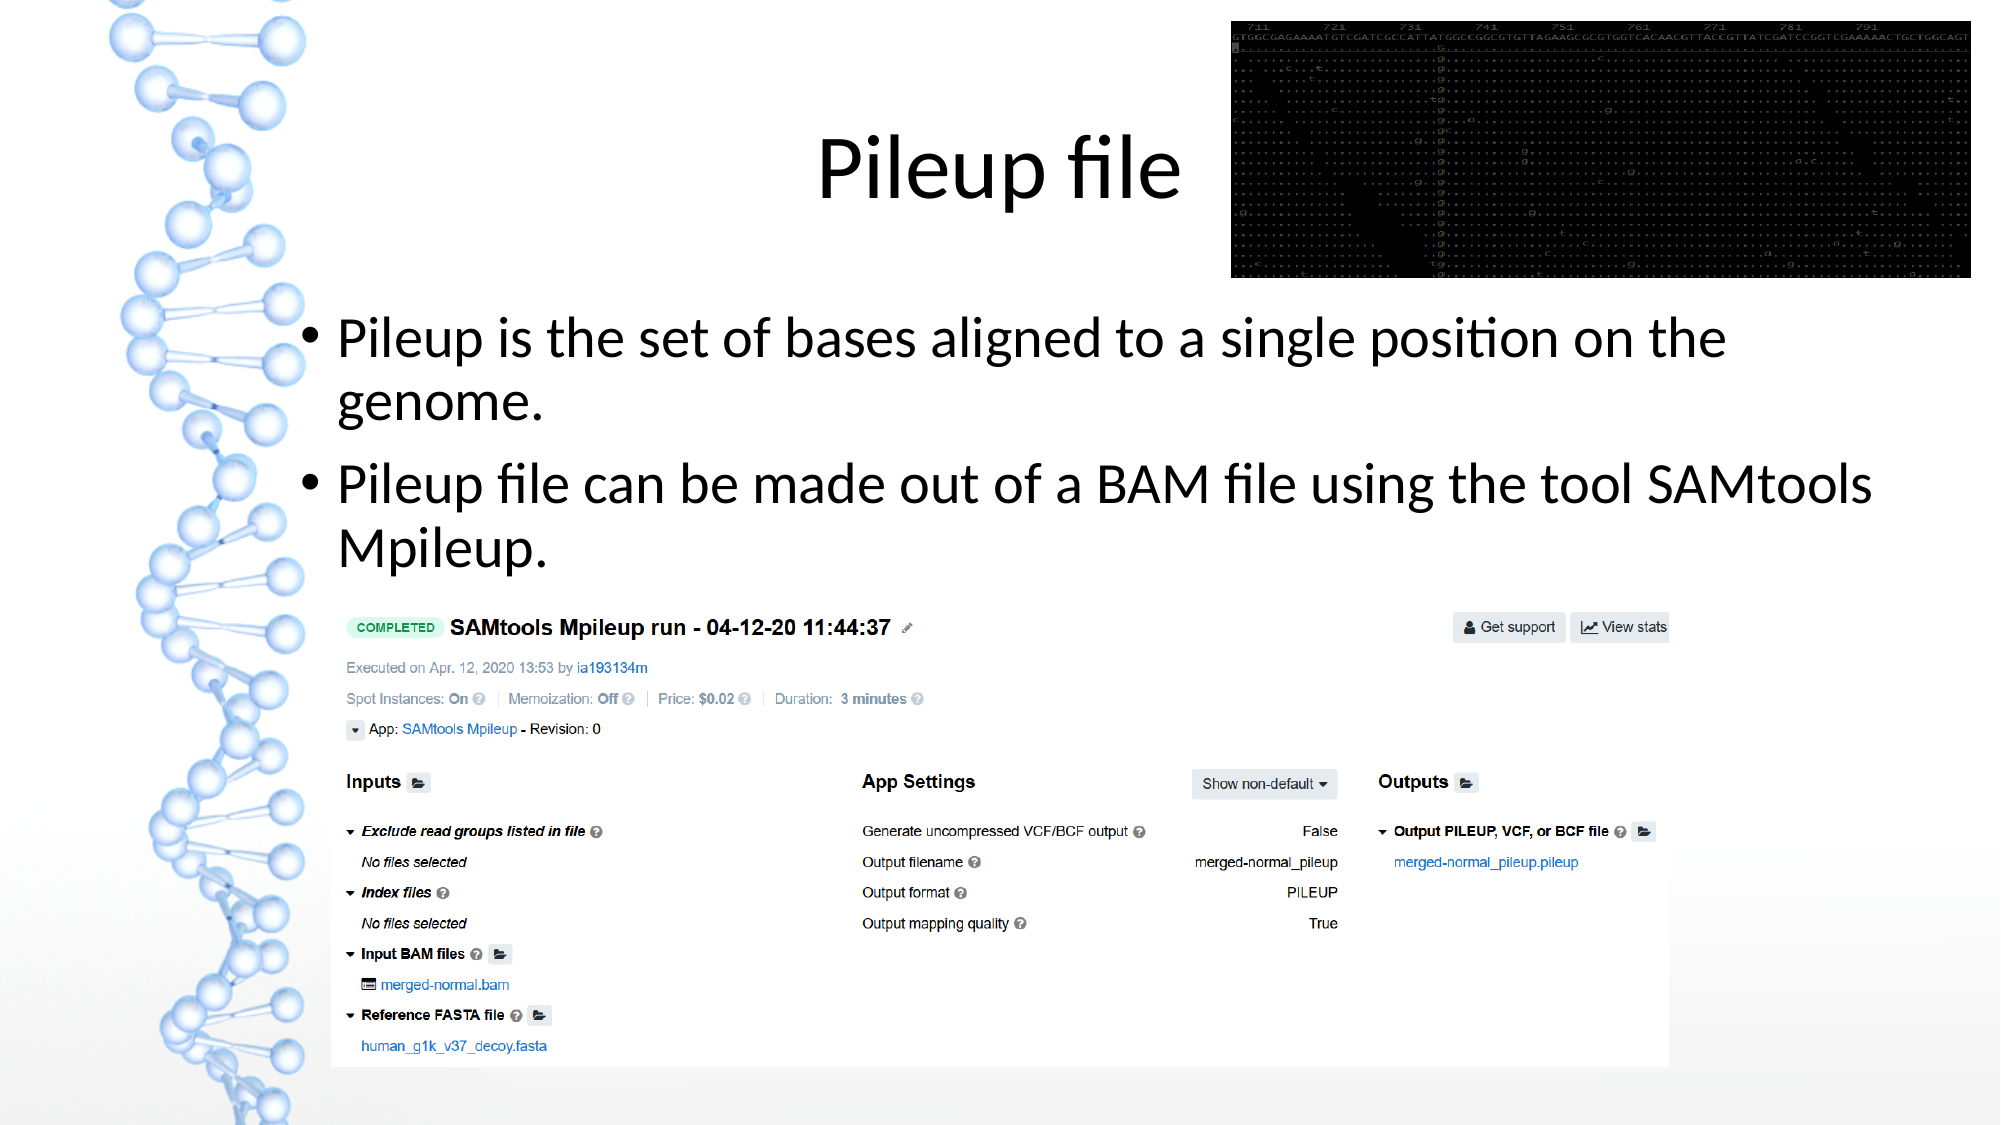

# Pileup file
Pileup is the set of bases aligned to a single position on the genome.
Pileup file can be made out of a BAM file using the tool SAMtools Mpileup.